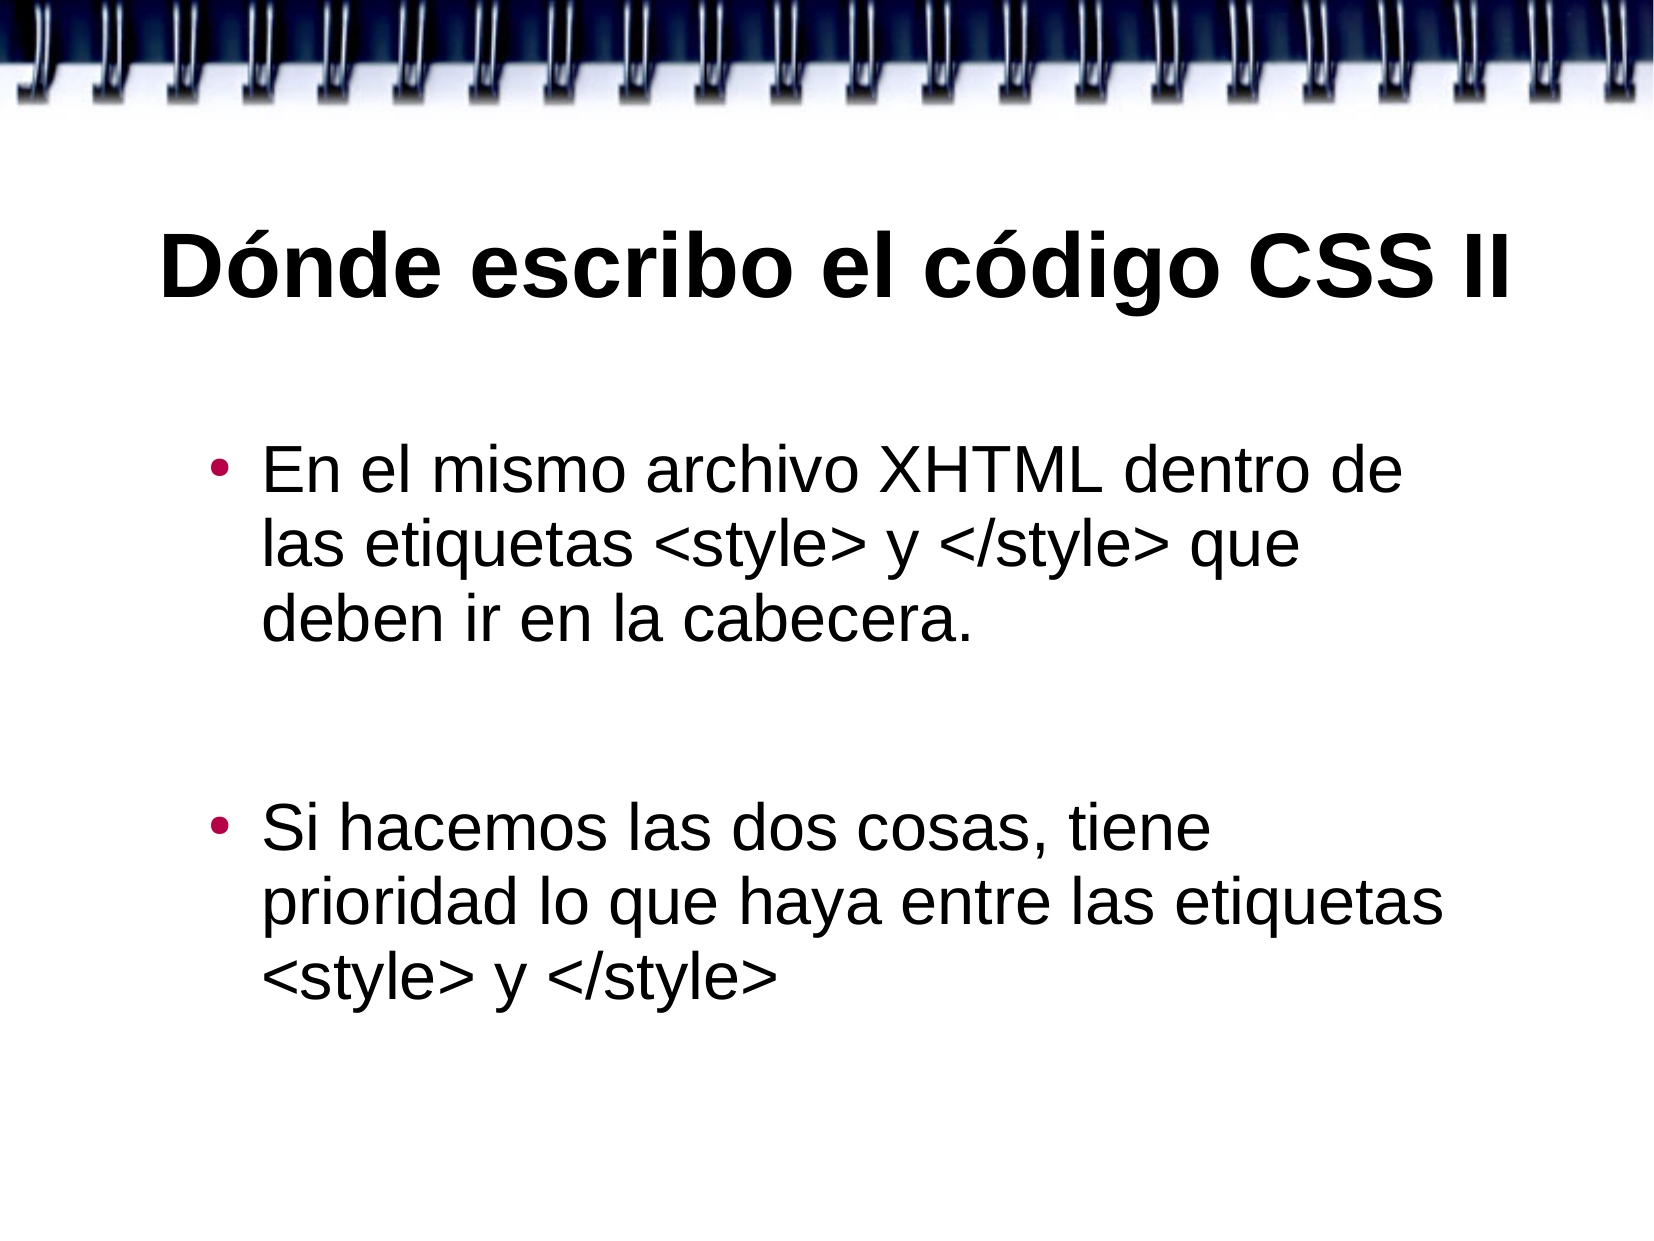

# Dónde escribo el código CSS II
En el mismo archivo XHTML dentro de las etiquetas <style> y </style> que deben ir en la cabecera.
Si hacemos las dos cosas, tiene prioridad lo que haya entre las etiquetas <style> y </style>